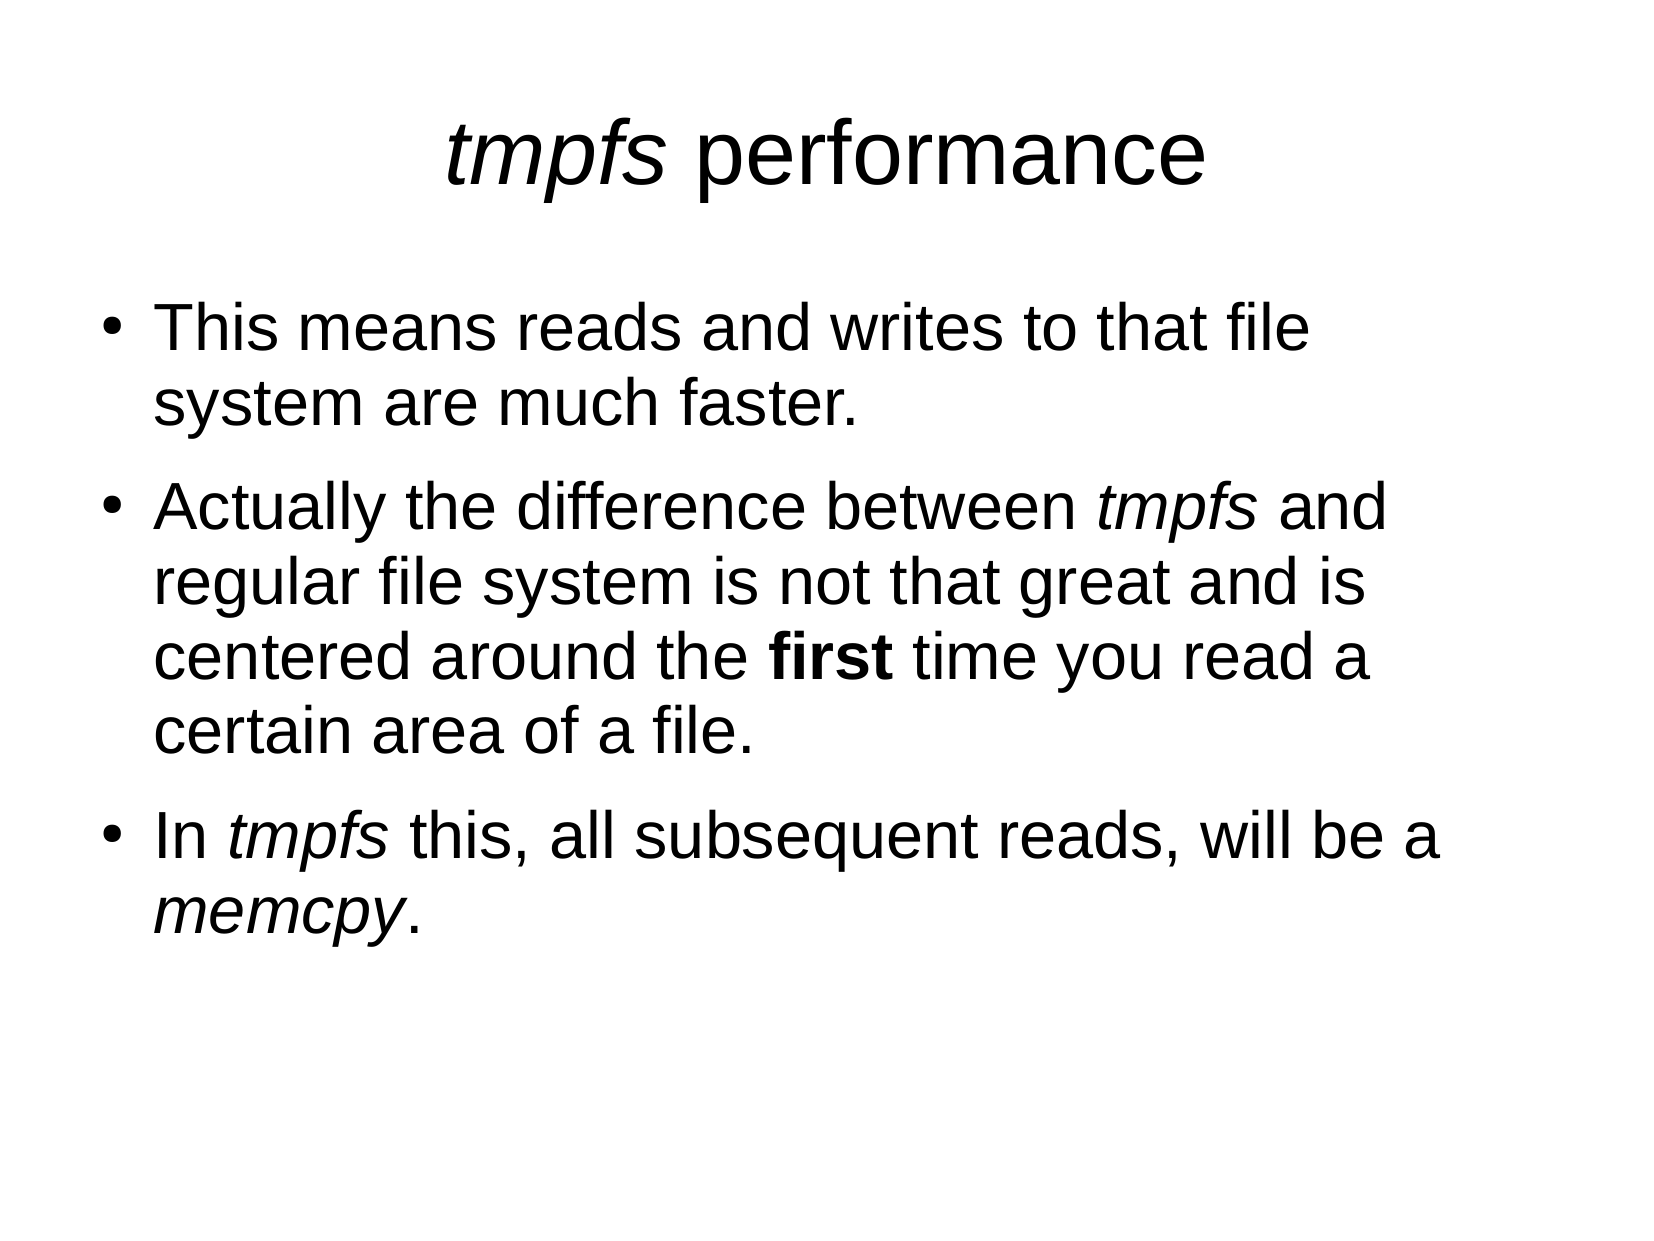

# tmpfs performance
This means reads and writes to that file system are much faster.
Actually the difference between tmpfs and regular file system is not that great and is centered around the first time you read a certain area of a file.
In tmpfs this, all subsequent reads, will be a memcpy.